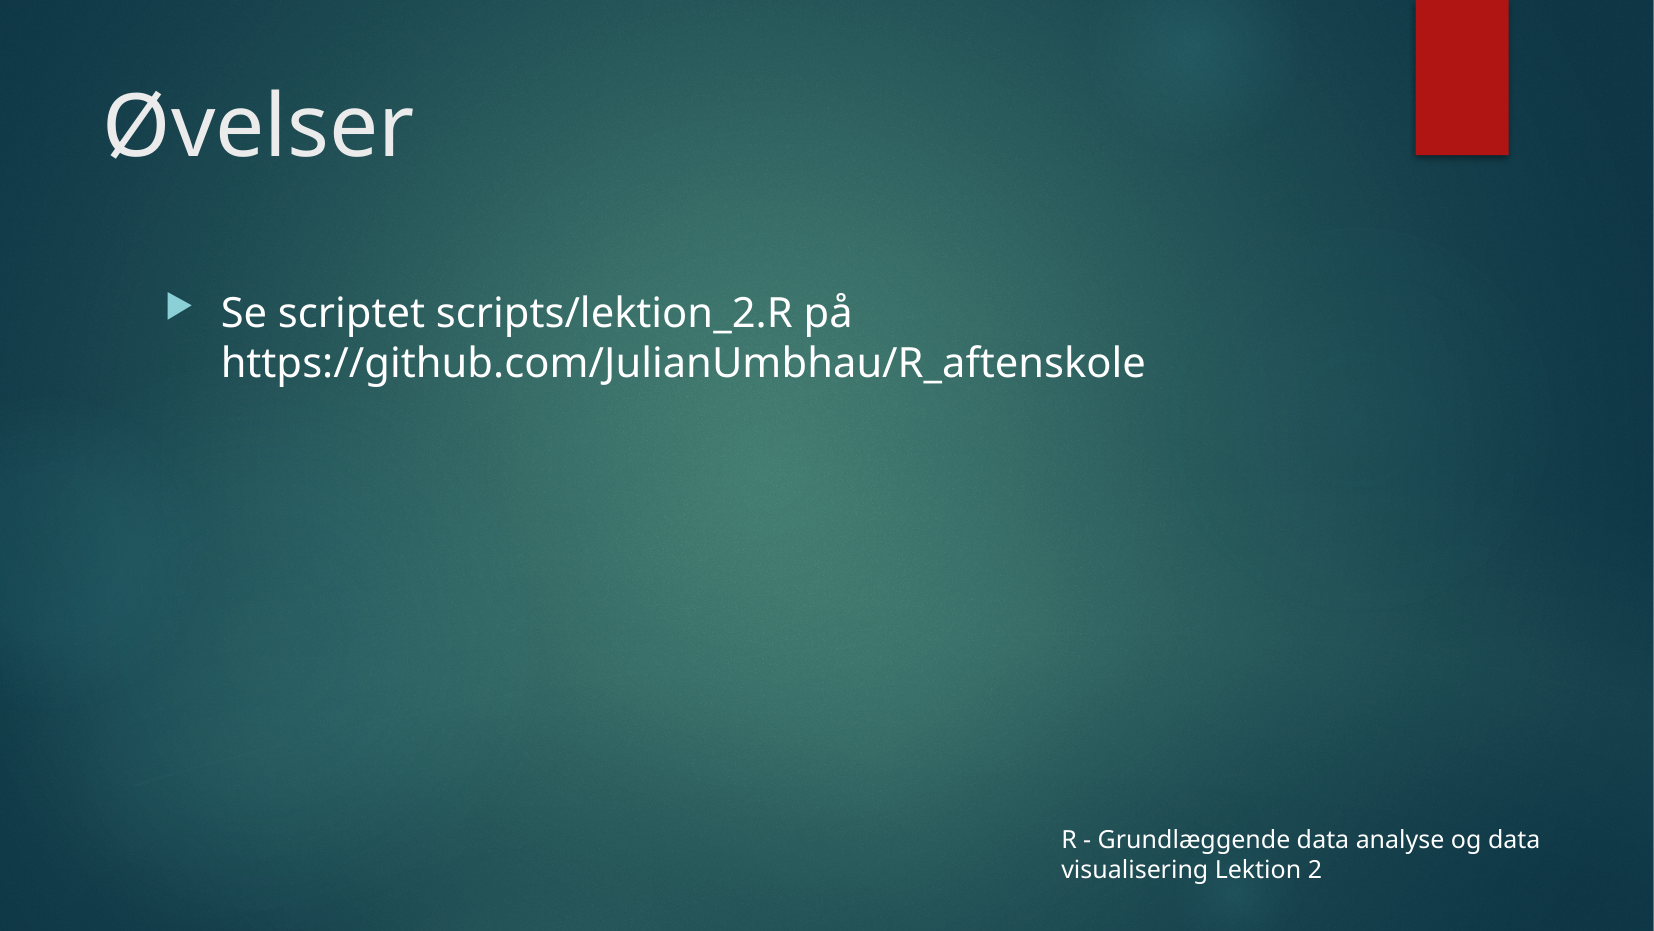

# Øvelser
Se scriptet scripts/lektion_2.R på https://github.com/JulianUmbhau/R_aftenskole
R - Grundlæggende data analyse og data visualisering Lektion 2